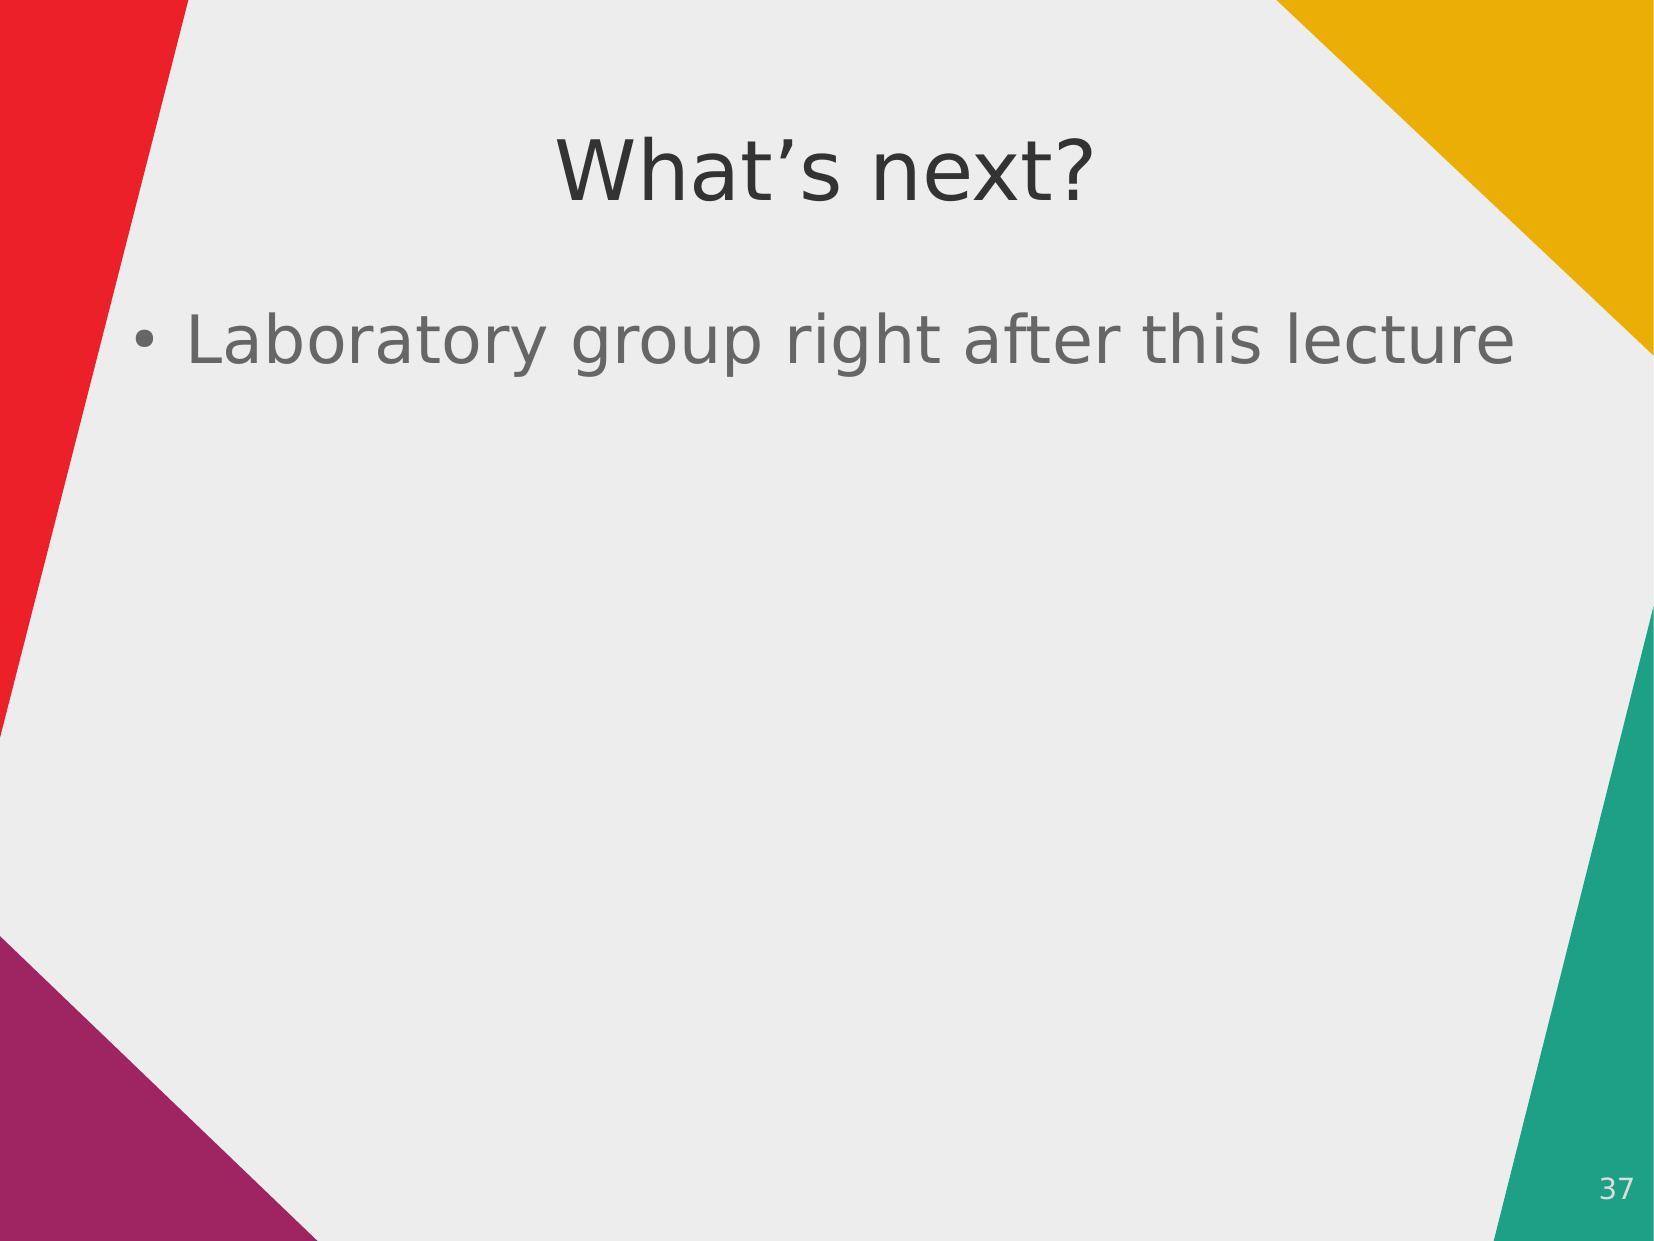

# What’s next?
Laboratory group right after this lecture
37